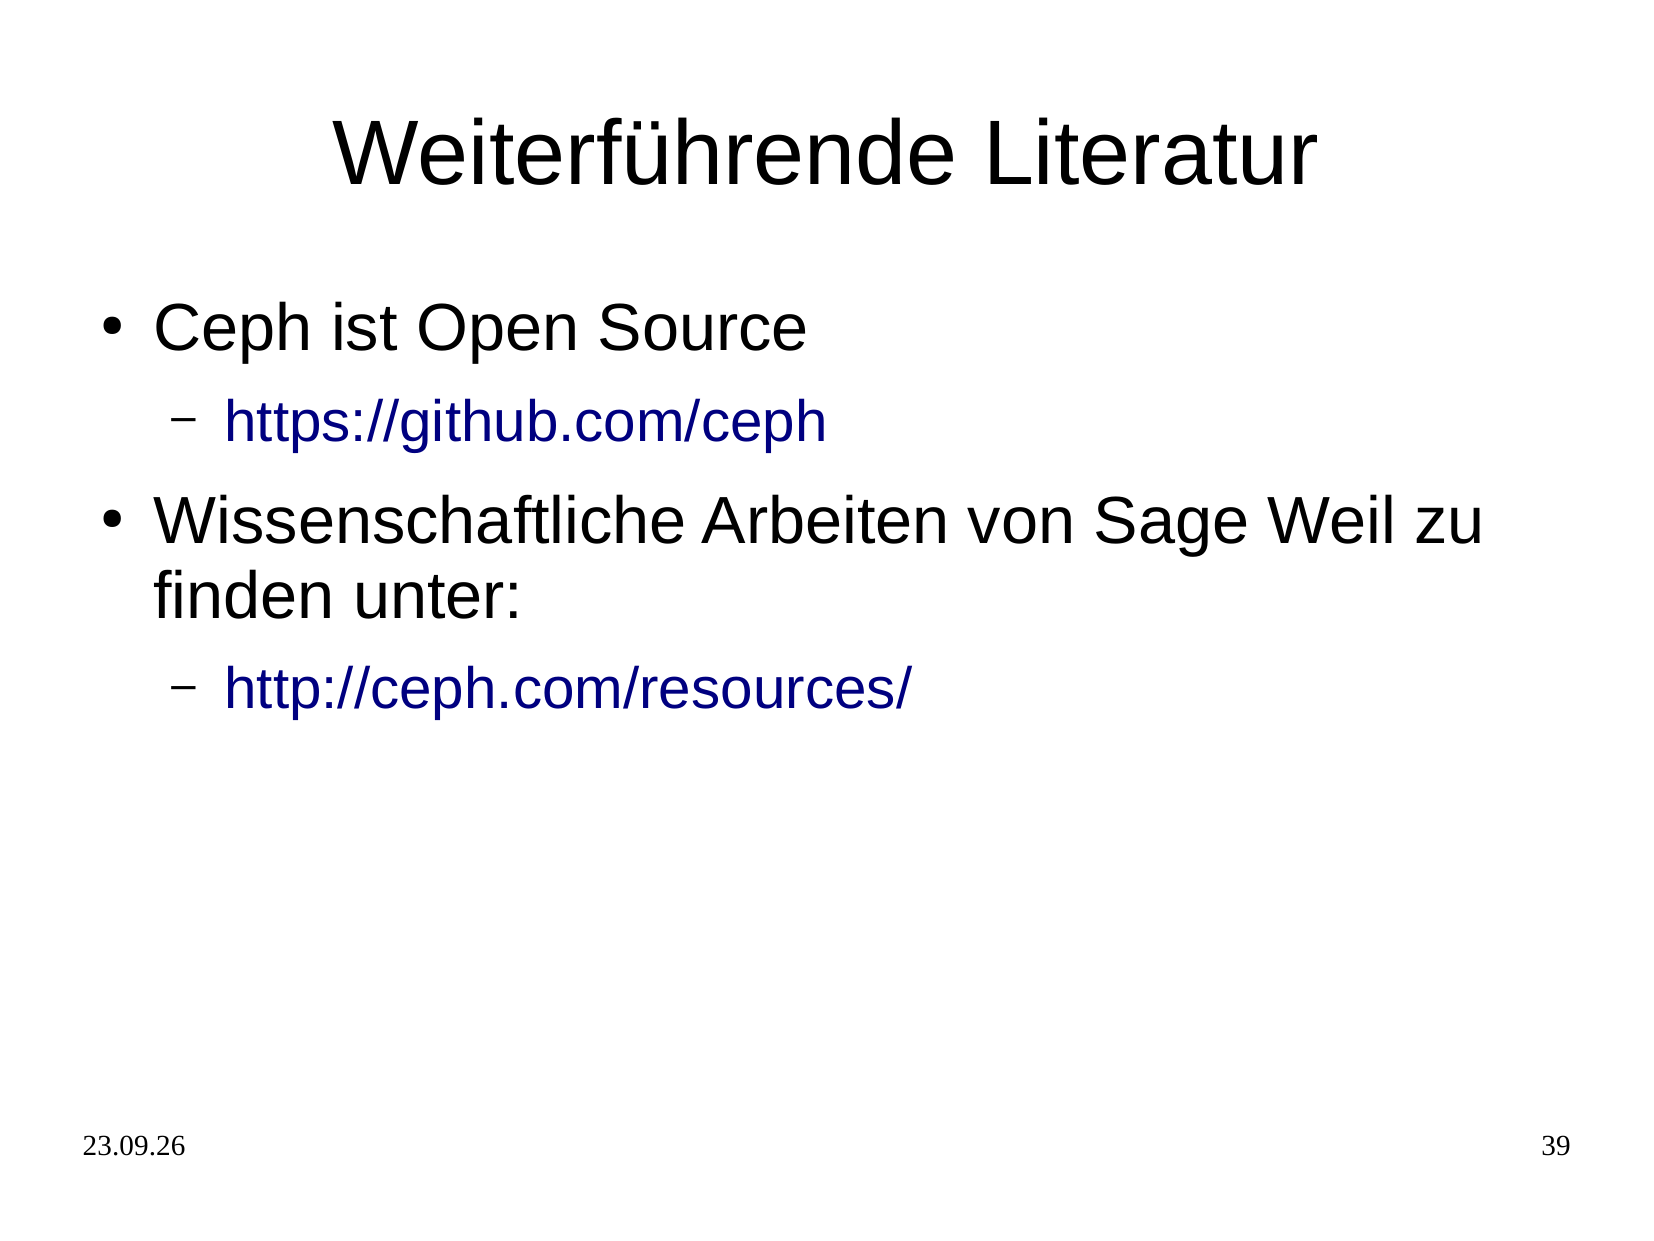

# Weiterführende Literatur
Ceph ist Open Source
https://github.com/ceph
Wissenschaftliche Arbeiten von Sage Weil zu finden unter:
http://ceph.com/resources/
39